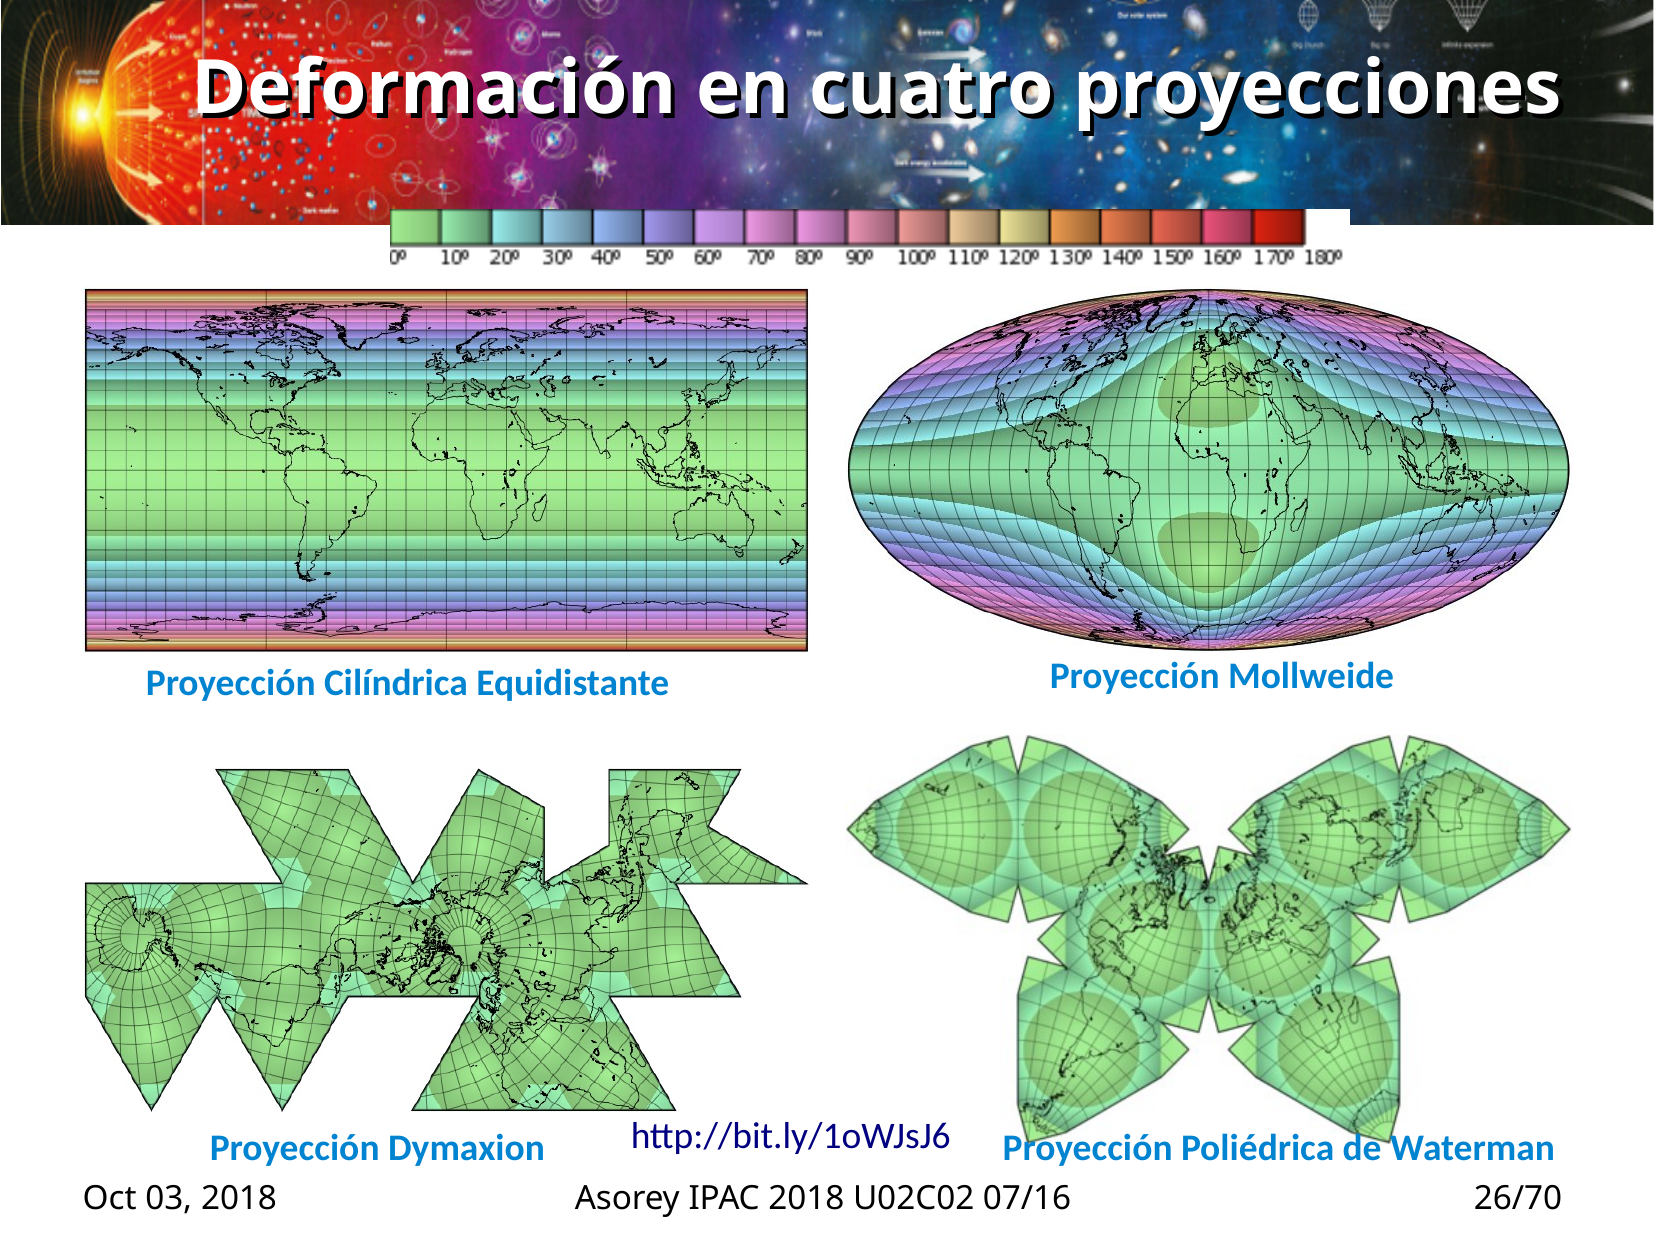

# Deformación en cuatro proyecciones
Proyección Mollweide
Proyección Cilíndrica Equidistante
http://bit.ly/1oWJsJ6
Proyección Poliédrica de Waterman
Proyección Dymaxion
Oct 03, 2018
Asorey IPAC 2018 U02C02 07/16
26